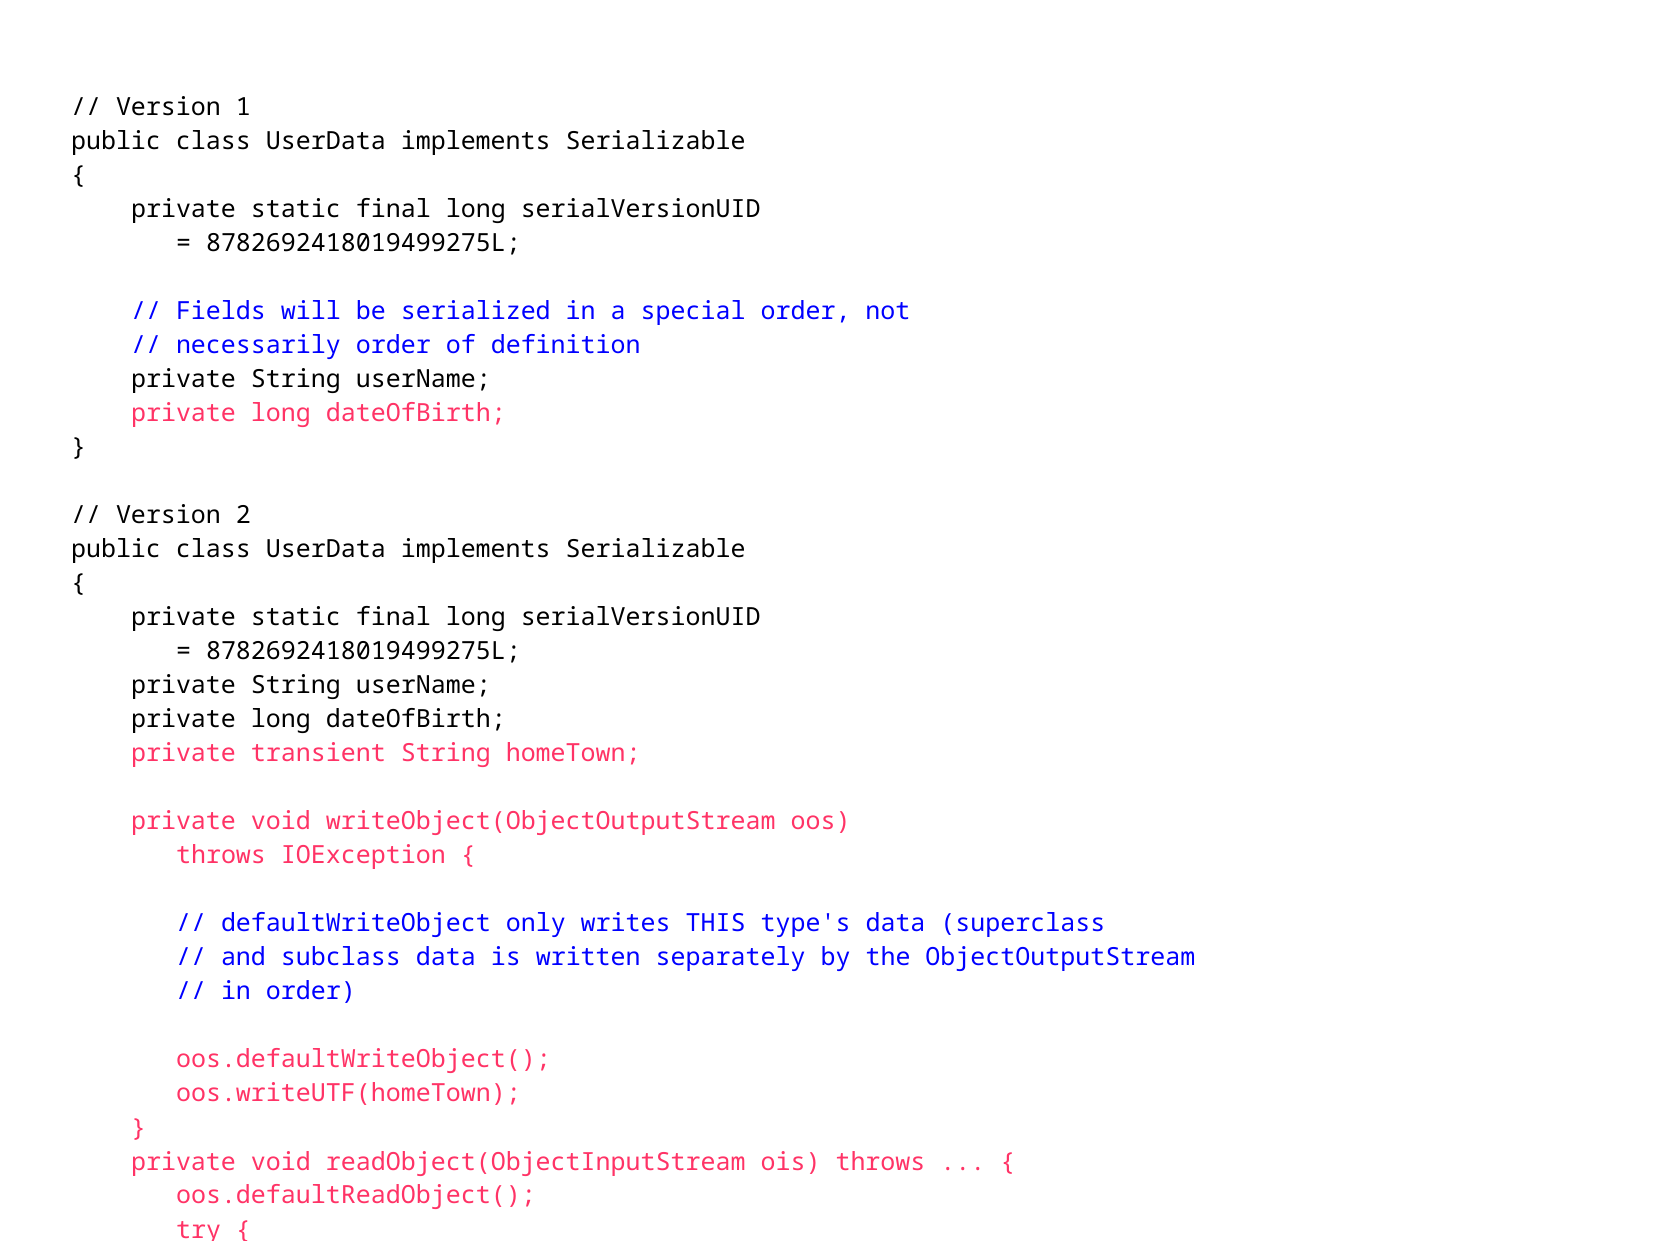

// Version 1
public class UserData implements Serializable
{
 private static final long serialVersionUID
 = 8782692418019499275L;
 // Fields will be serialized in a special order, not
 // necessarily order of definition
 private String userName;
 private long dateOfBirth;
}
// Version 2
public class UserData implements Serializable
{
 private static final long serialVersionUID
 = 8782692418019499275L;
 private String userName;
 private long dateOfBirth;
 private transient String homeTown;
 private void writeObject(ObjectOutputStream oos)
 throws IOException {
 // defaultWriteObject only writes THIS type's data (superclass
 // and subclass data is written separately by the ObjectOutputStream
 // in order)
 oos.defaultWriteObject();
 oos.writeUTF(homeTown);
 }
 private void readObject(ObjectInputStream ois) throws ... {
 oos.defaultReadObject();
 try {
 homeTown = oos.readUTF();
 } catch (Exception ex) {
 homeTown = "Unknown, USA";
 }
 }
}